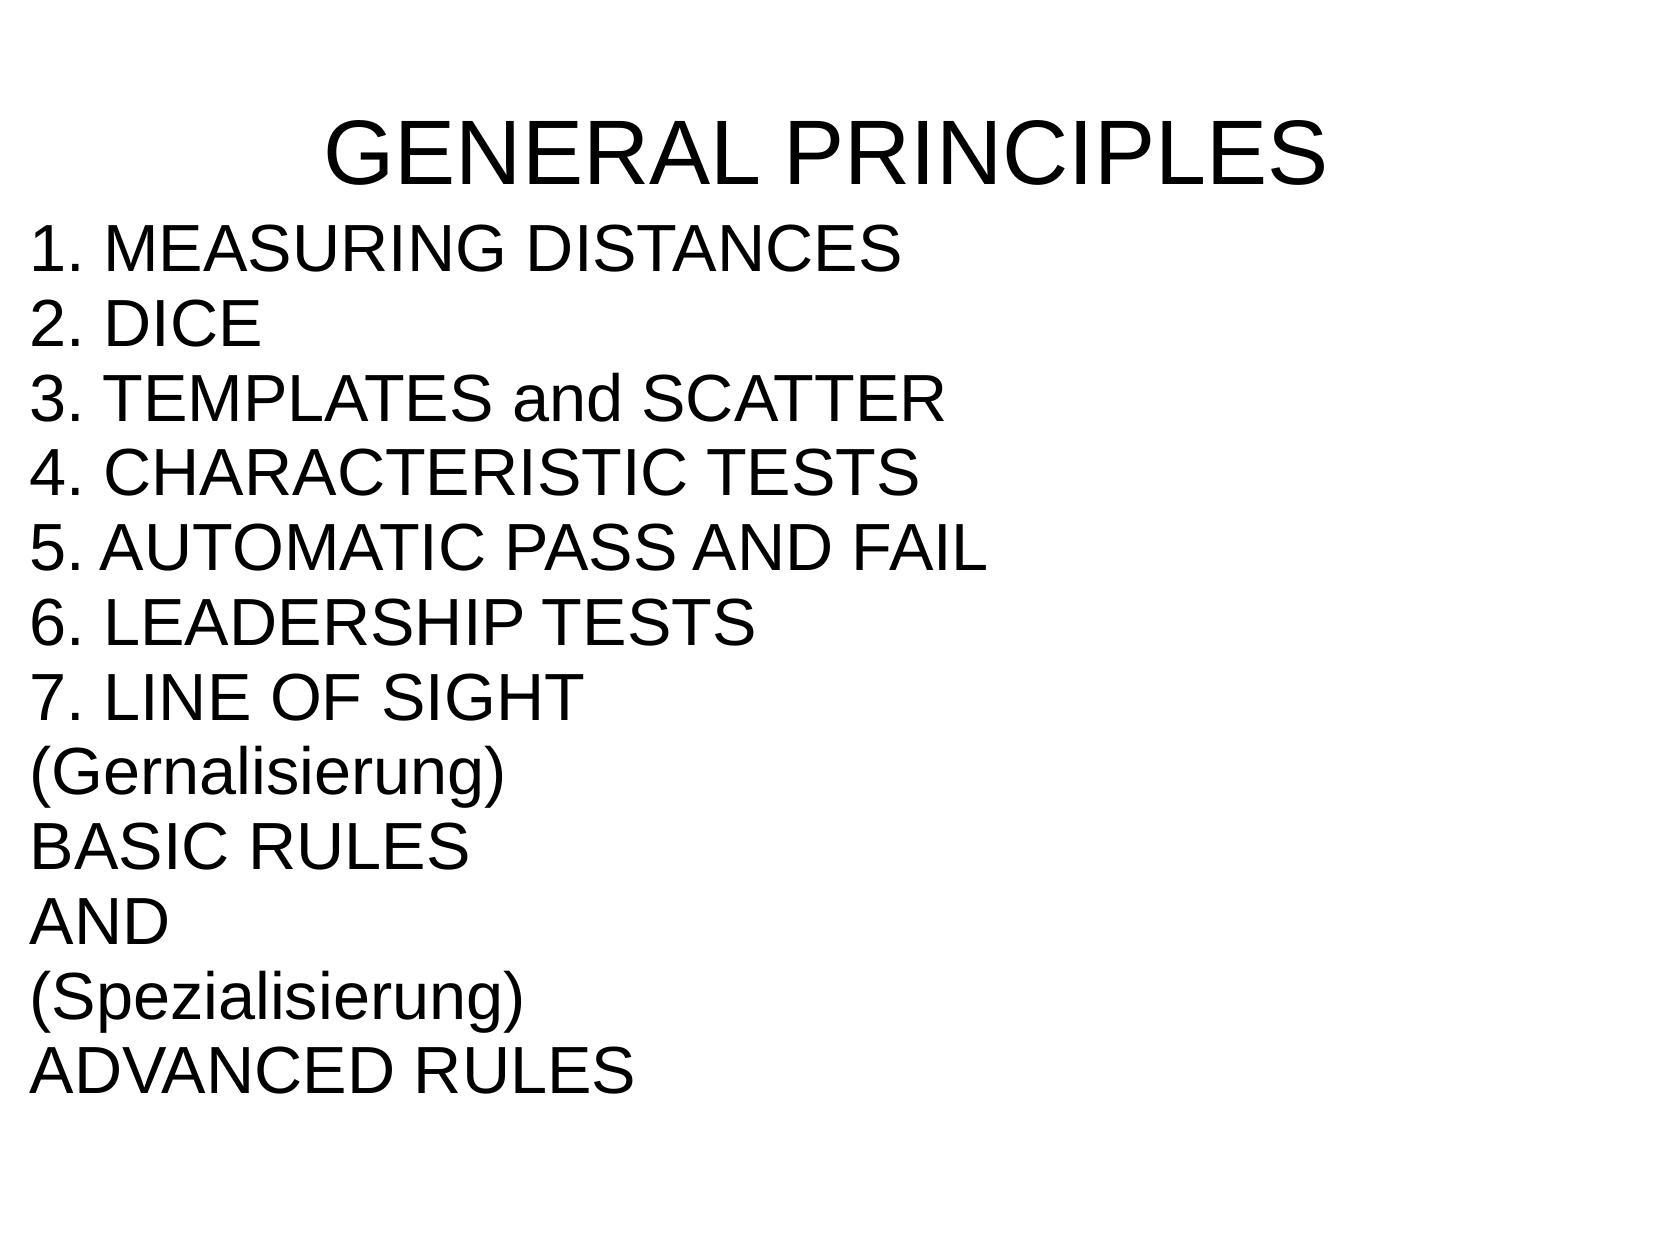

# GENERAL PRINCIPLES
1. MEASURING DISTANCES
2. DICE
3. TEMPLATES and SCATTER
4. CHARACTERISTIC TESTS
5. AUTOMATIC PASS AND FAIL
6. LEADERSHIP TESTS
7. LINE OF SIGHT
(Gernalisierung)
BASIC RULES
AND
(Spezialisierung)
ADVANCED RULES